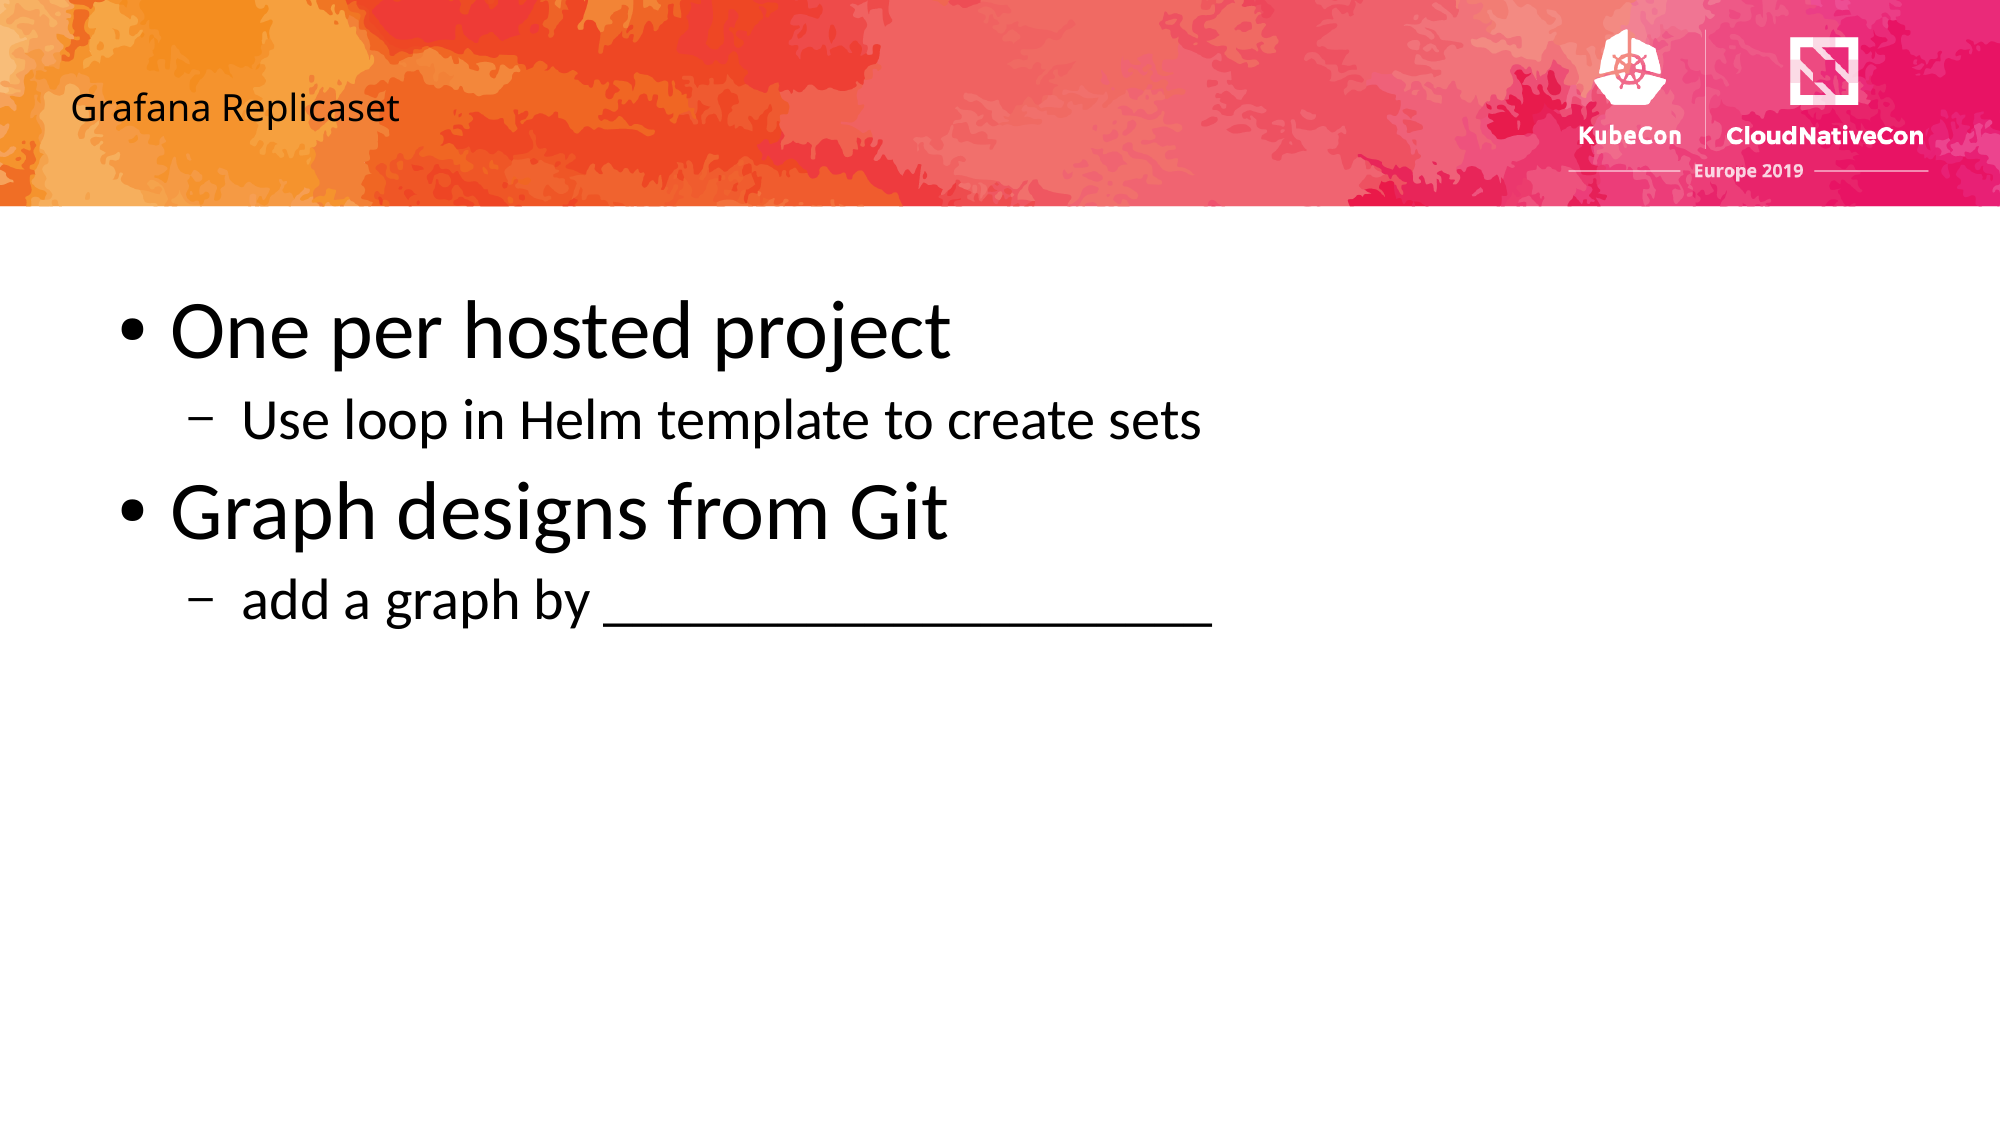

# Grafana Replicaset
One per hosted project
Use loop in Helm template to create sets
Graph designs from Git
add a graph by _____________________